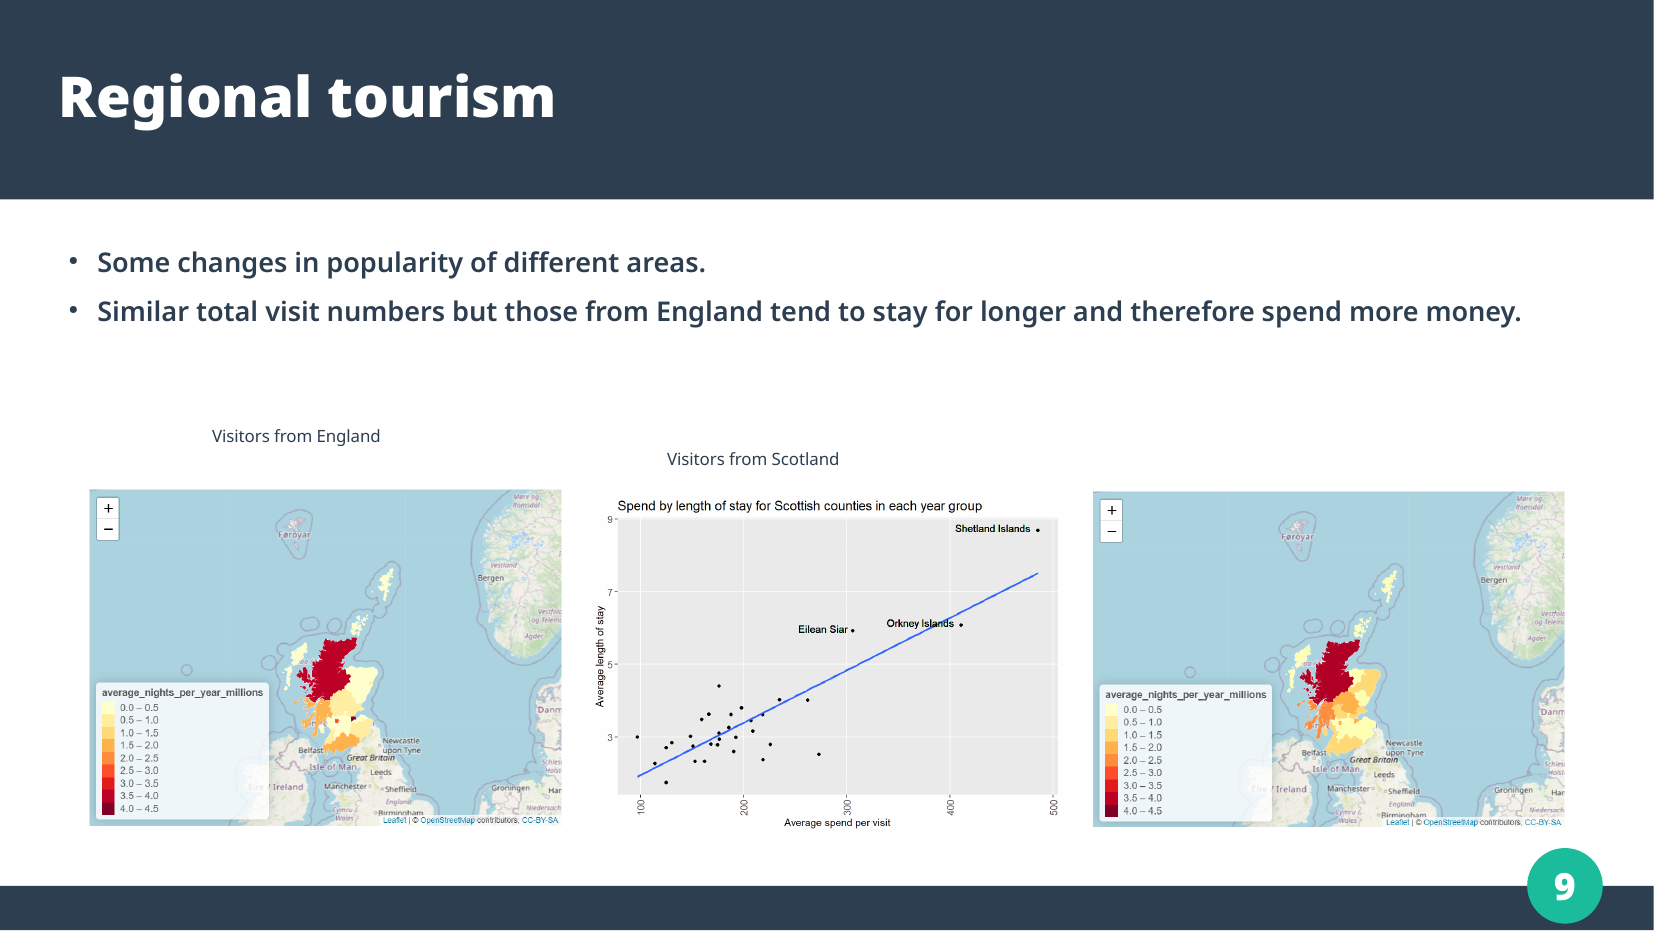

# Regional tourism
Some changes in popularity of different areas.
Similar total visit numbers but those from England tend to stay for longer and therefore spend more money.
Visitors from England																						 Visitors from Scotland